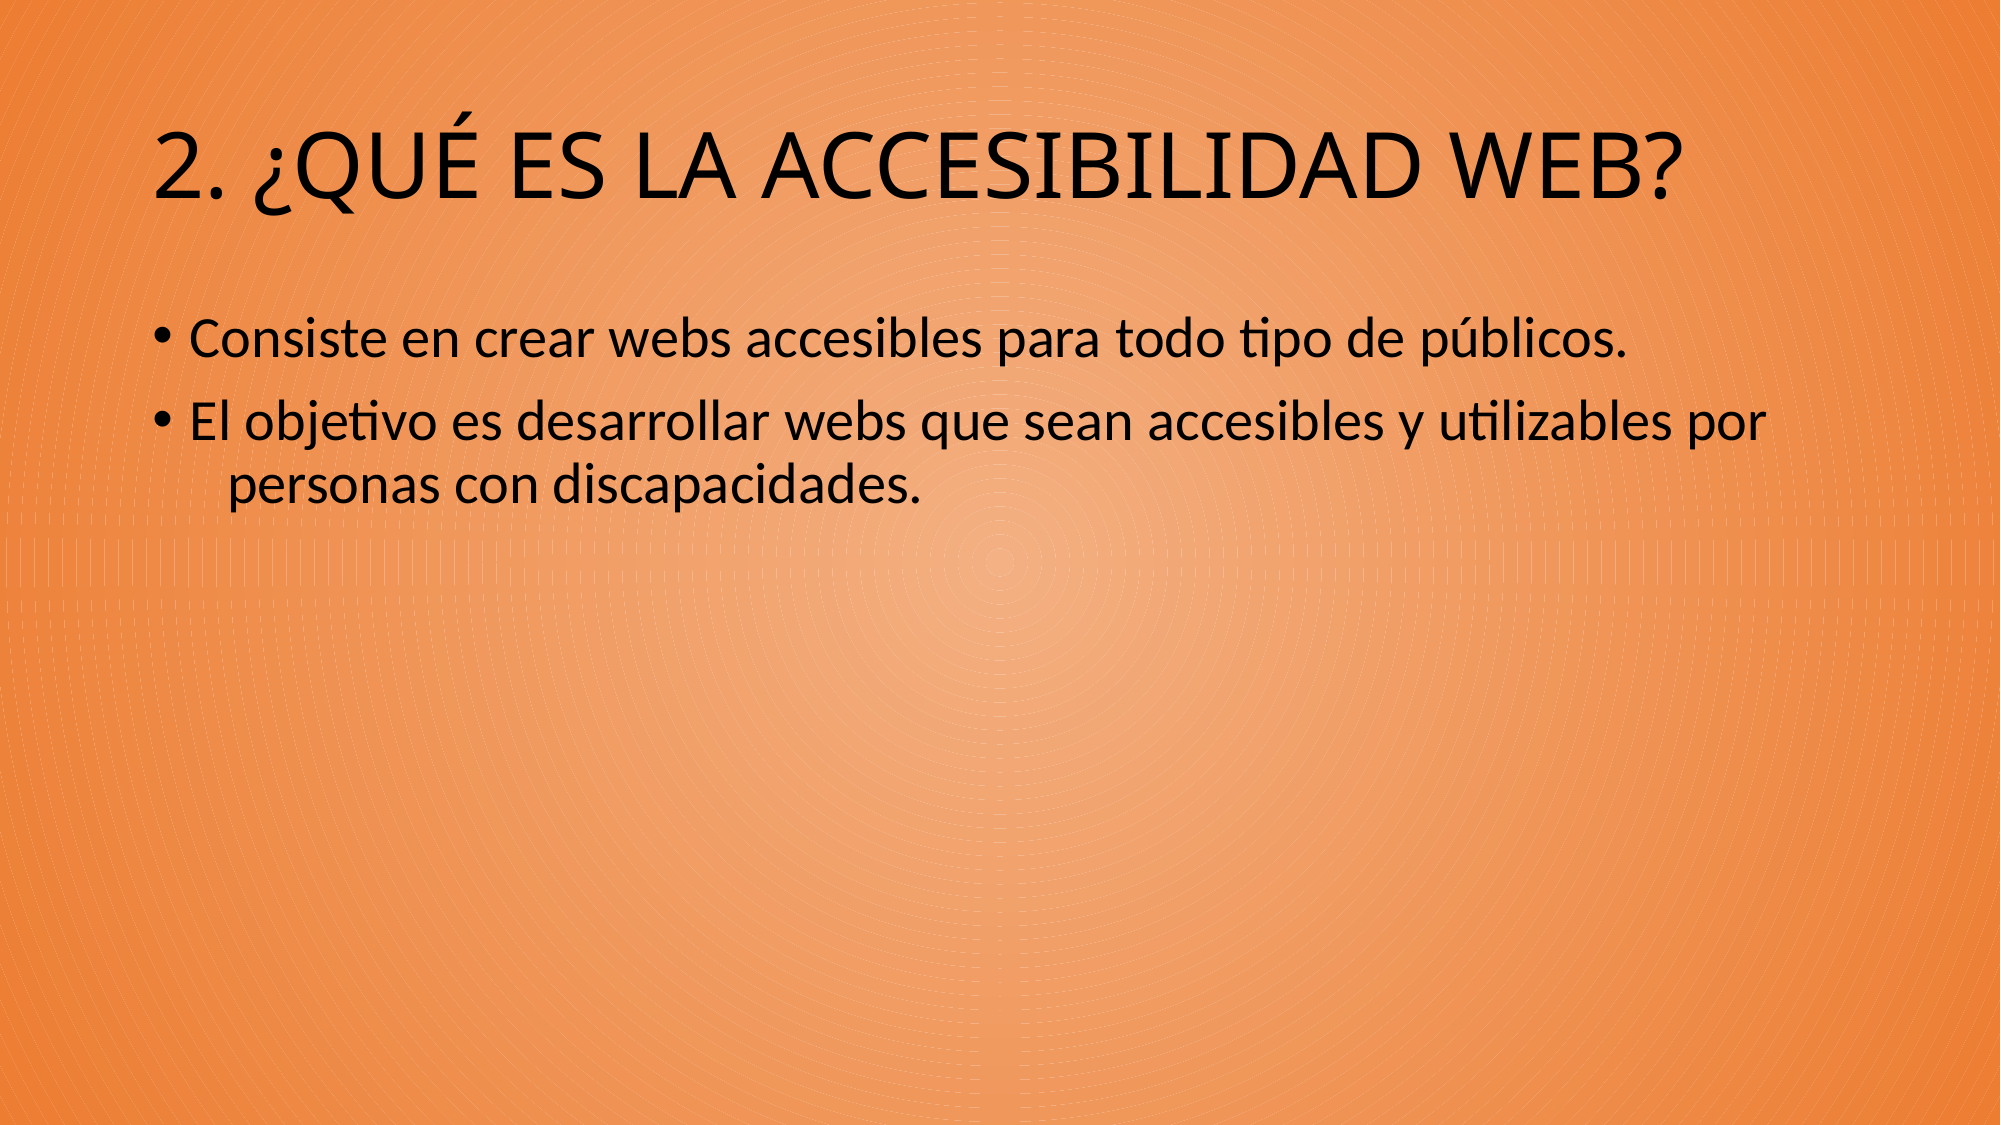

# 2. ¿QUÉ ES LA ACCESIBILIDAD WEB?
Consiste en crear webs accesibles para todo tipo de públicos.
El objetivo es desarrollar webs que sean accesibles y utilizables por personas con discapacidades.